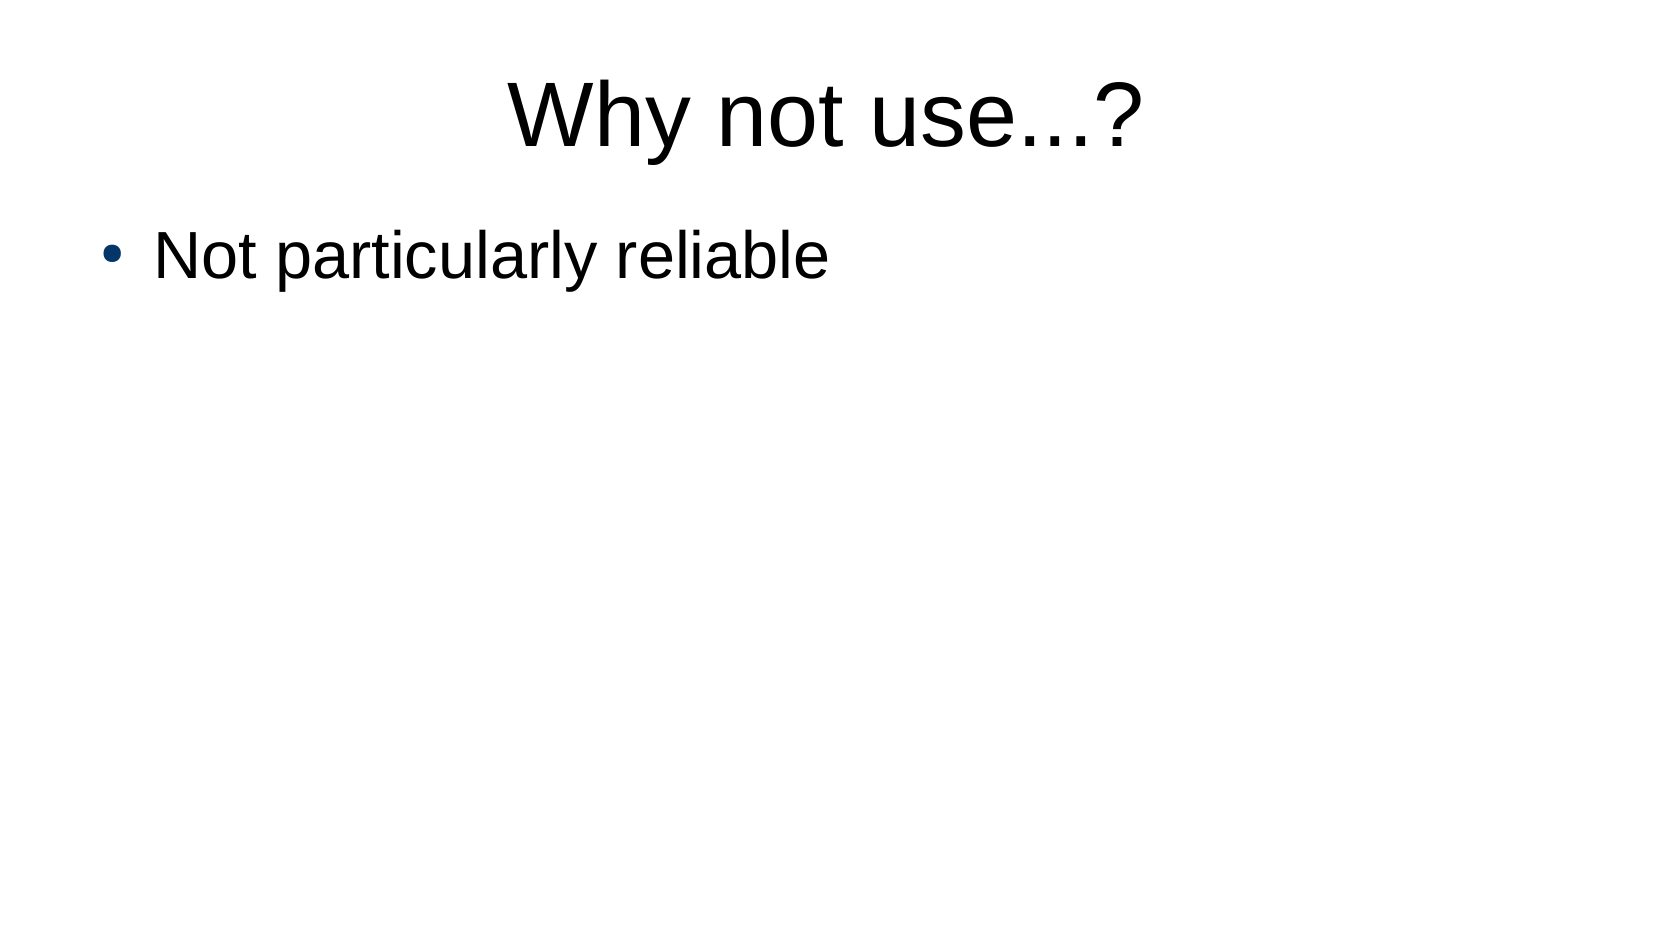

# Why not use...?
Not particularly reliable